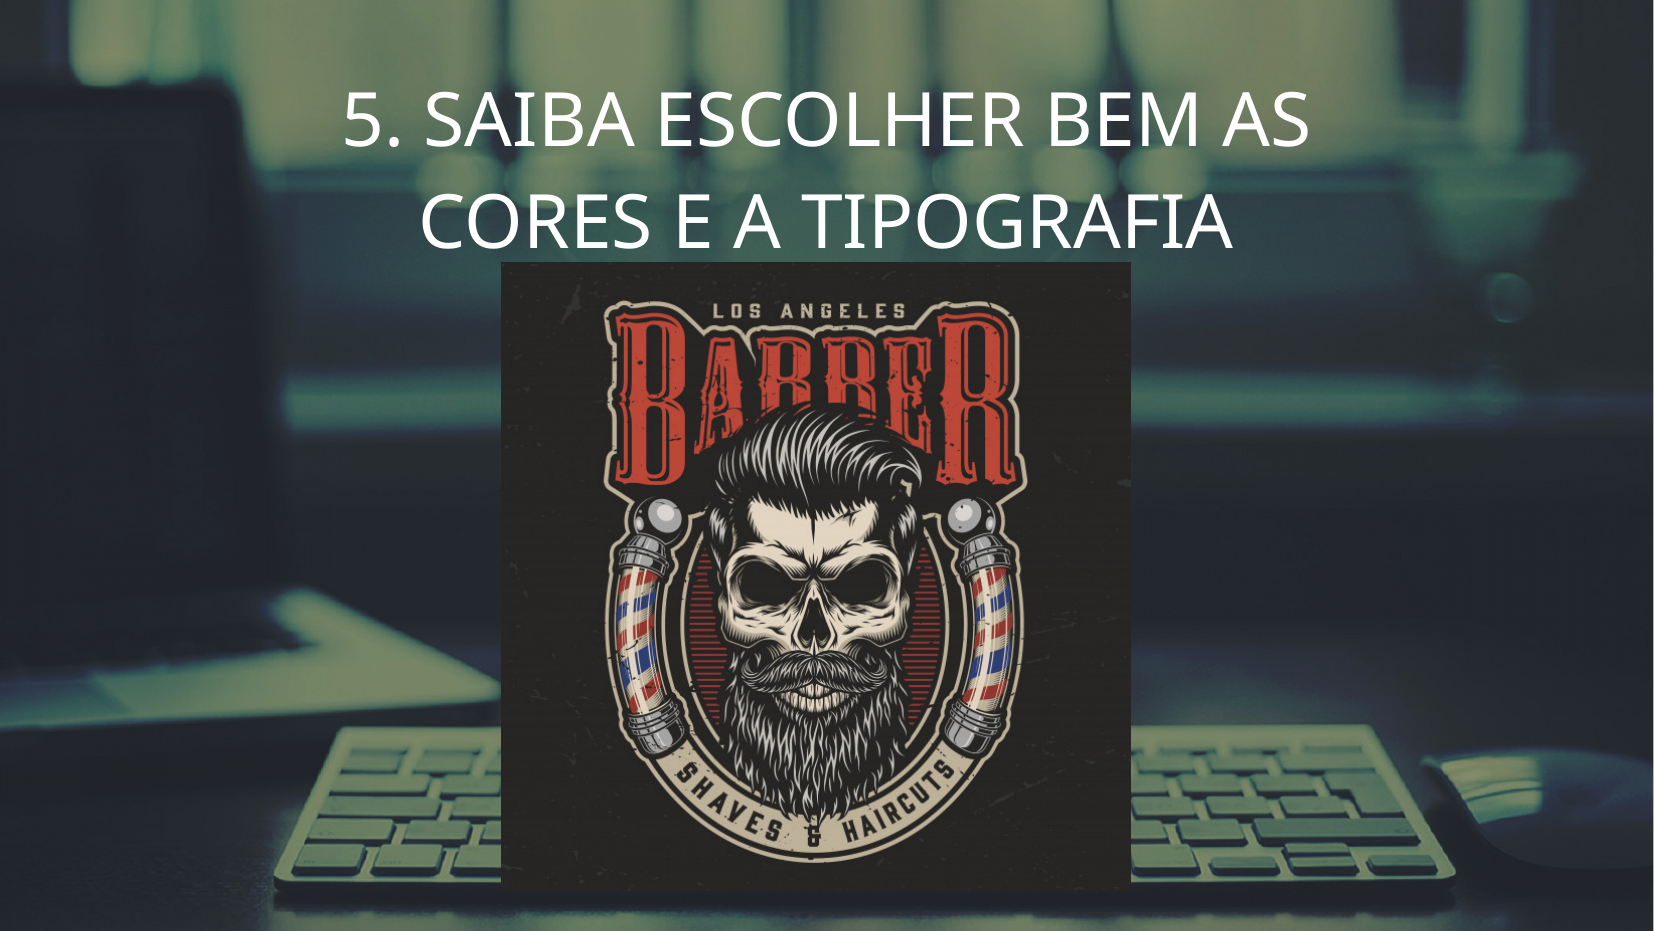

5. SAIBA ESCOLHER BEM AS CORES E A TIPOGRAFIA